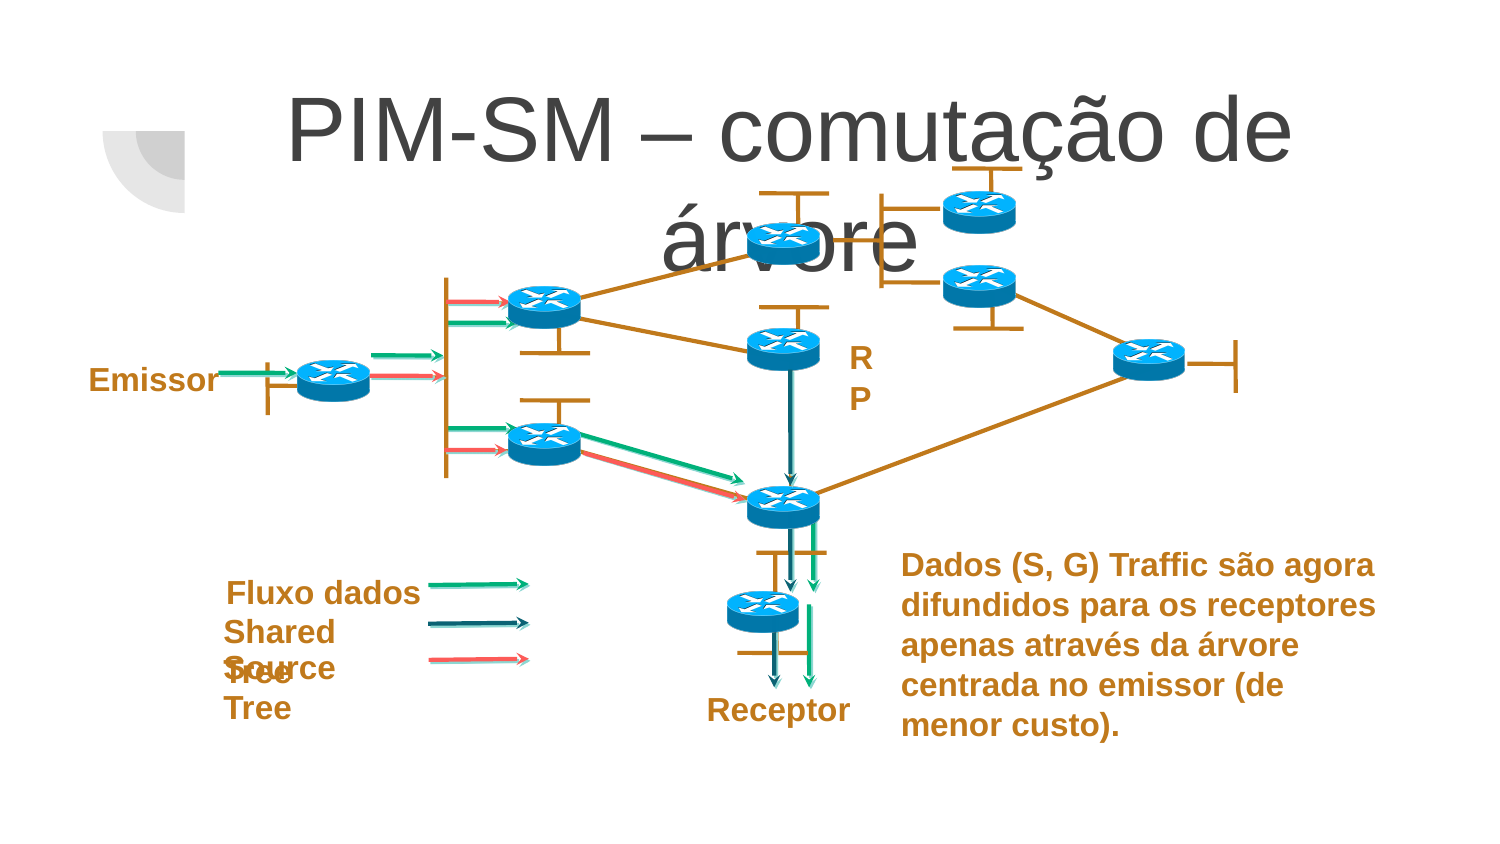

# PIM-SM – comutação de árvore
RP
Emissor
Dados (S, G) Traffic são agora difundidos para os receptores apenas através da árvore centrada no emissor (de menor custo).
Fluxo dados
Shared Tree
Source Tree
Receptor